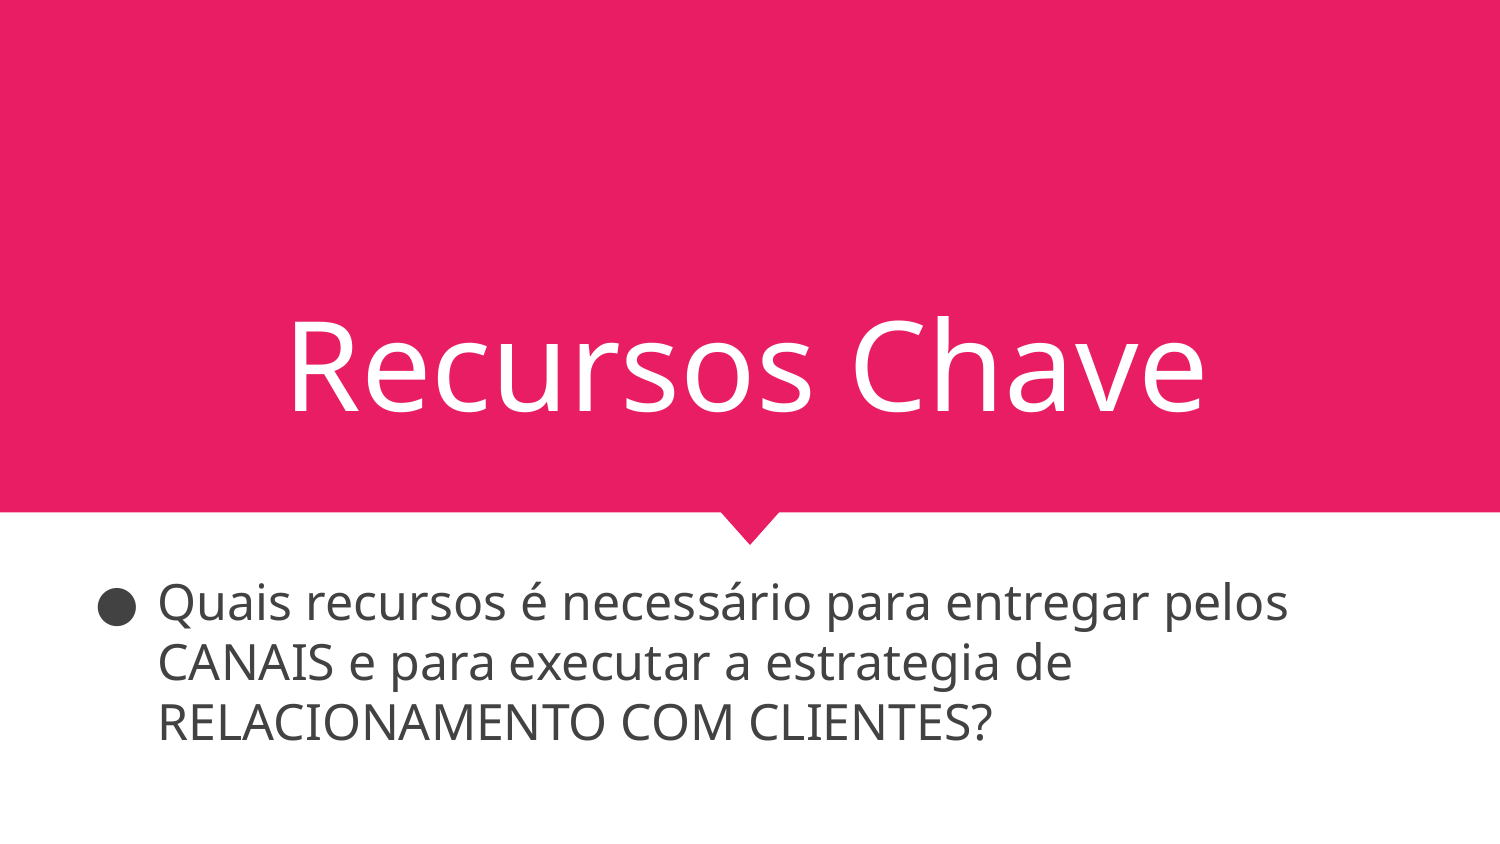

# Recursos Chave
Quais recursos é necessário para entregar pelos CANAIS e para executar a estrategia de RELACIONAMENTO COM CLIENTES?